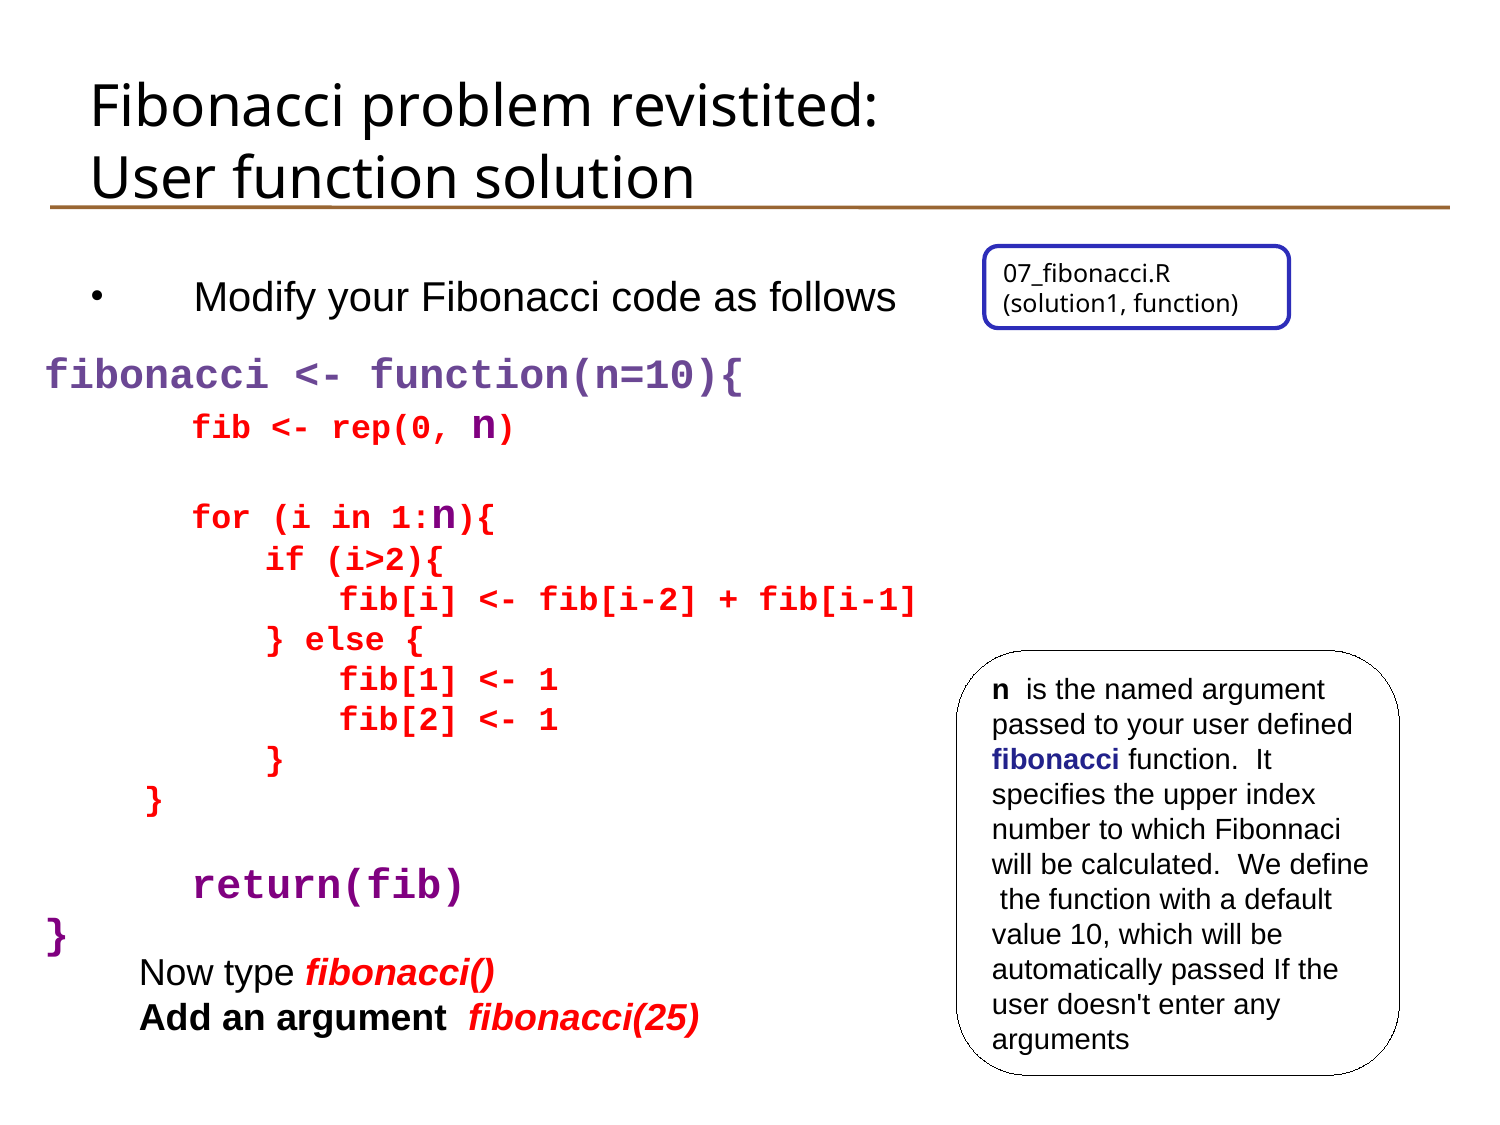

Fibonacci problem revistited:
User function solution
07_fibonacci.R
(solution1, function)‏
Modify your Fibonacci code as follows
fibonacci <- function(n=10){
		fib <- rep(0, n)‏
		for (i in 1:n){
			if (i>2){
				fib[i] <- fib[i-2] + fib[i-1]
			} else {
				fib[1] <- 1
				fib[2] <- 1
			}
 }
		return(fib)‏
}
n is the named argument
passed to your user defined
fibonacci function. It
specifies the upper index
number to which Fibonnaci
will be calculated. We define
 the function with a default
value 10, which will be
automatically passed If the
user doesn't enter any
arguments
Now type fibonacci()‏
Add an argument fibonacci(25)‏